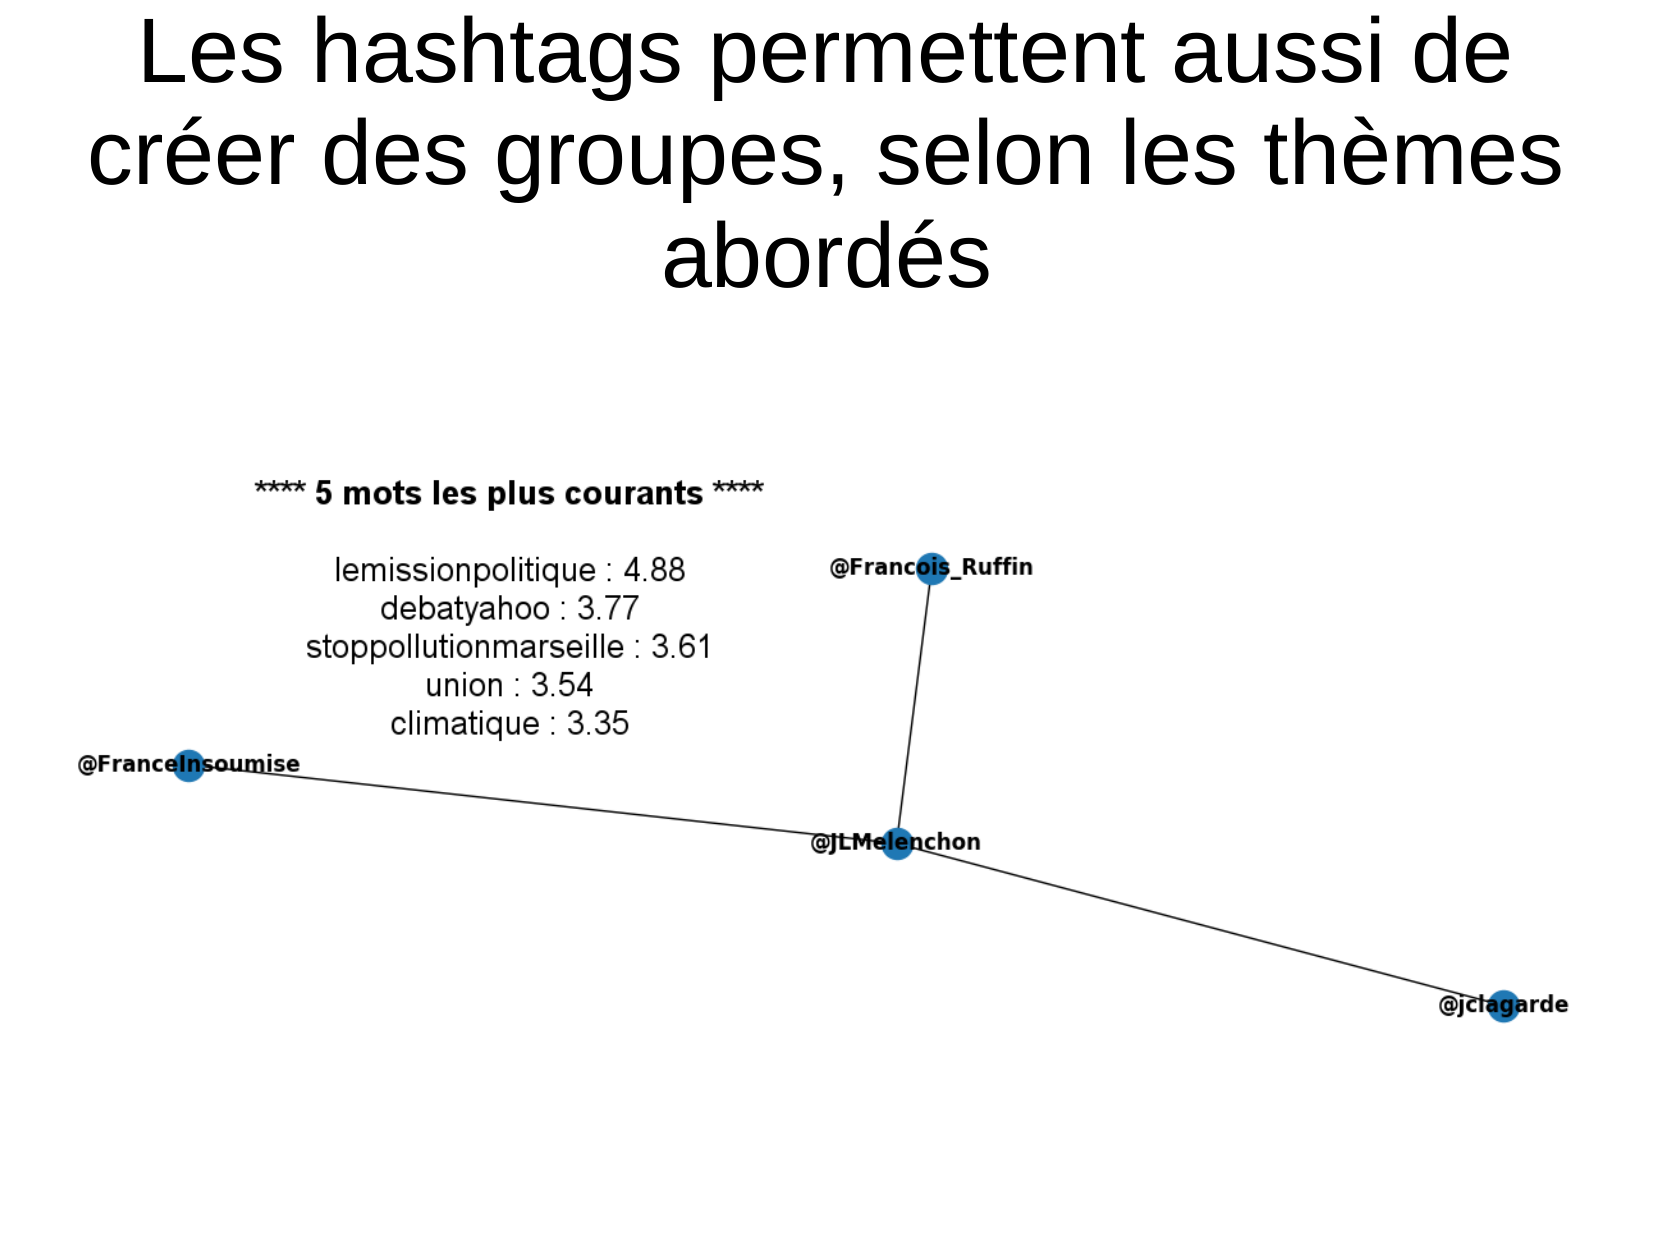

# Les hashtags permettent aussi de créer des groupes, selon les thèmes abordés